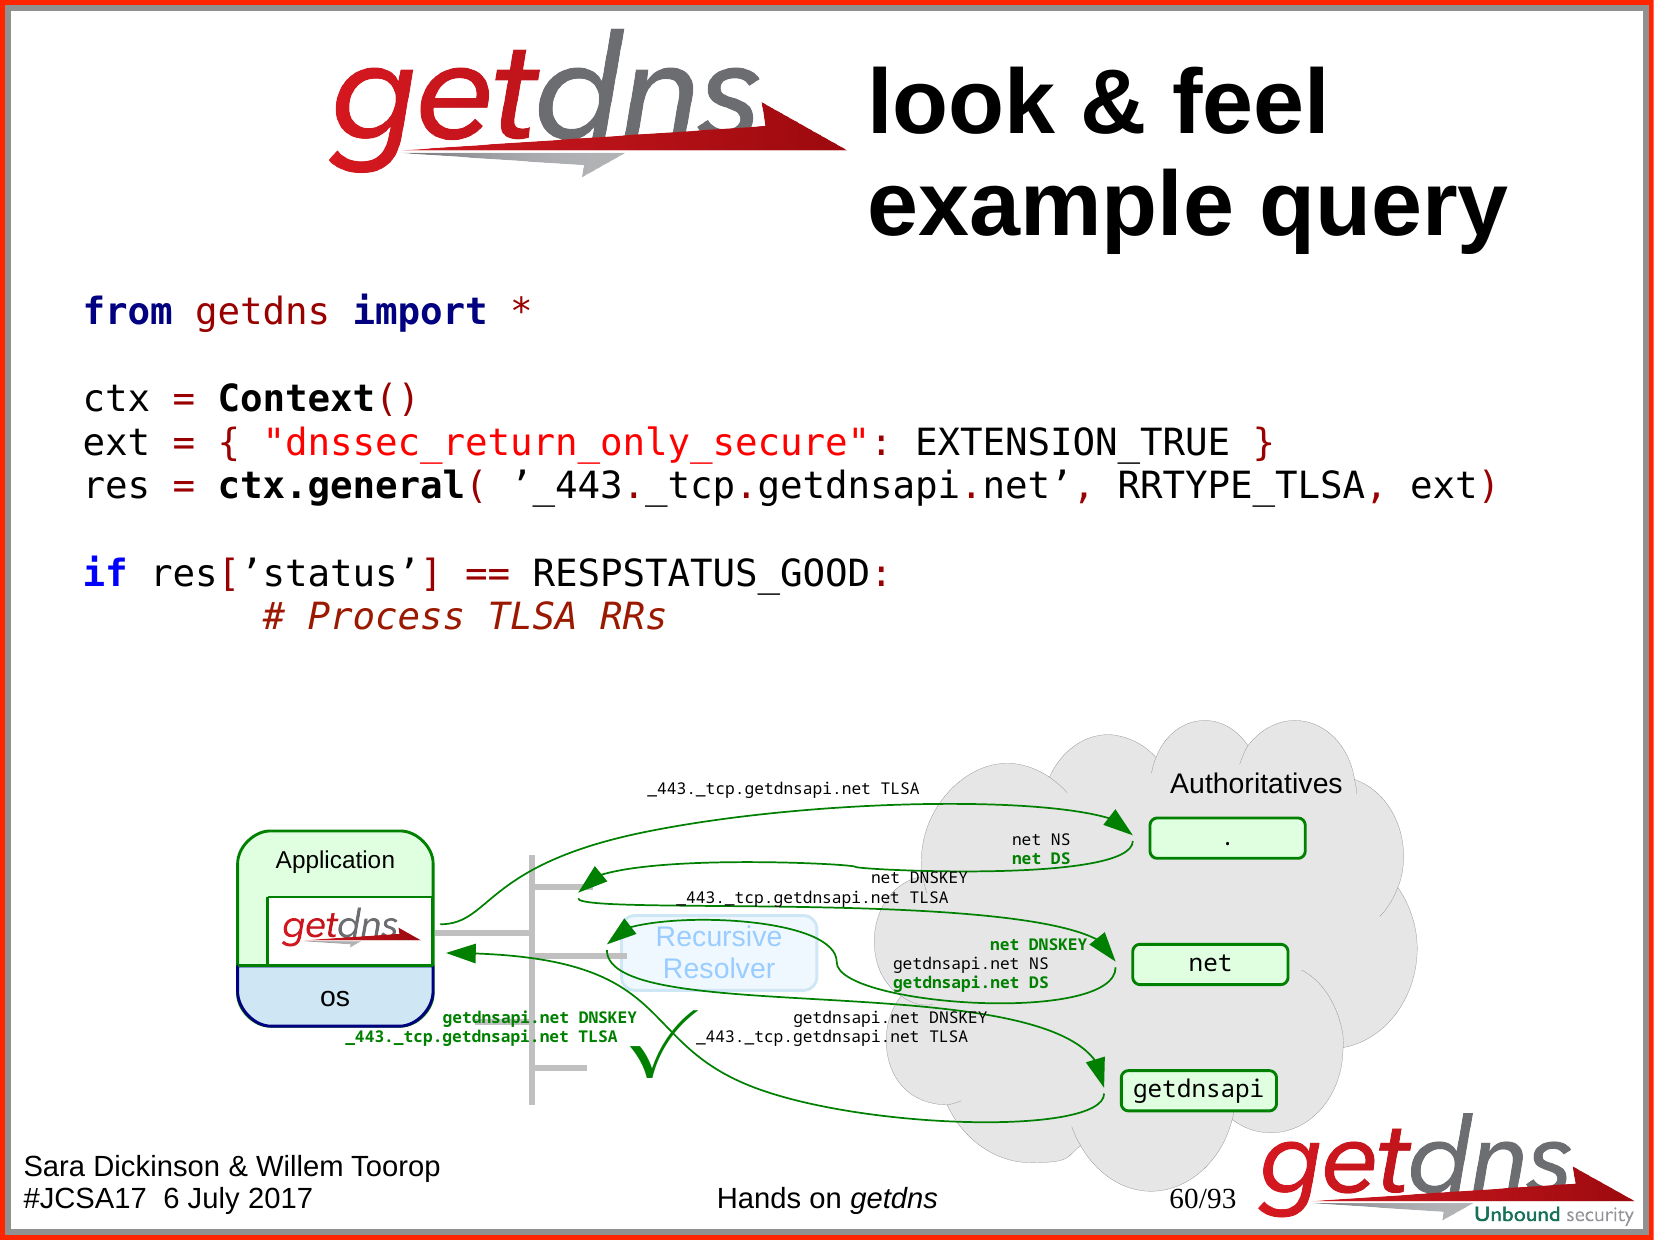

look & feel
							 example query
# from getdns import * ctx = Context() ext = { "dnssec_return_only_secure": EXTENSION_TRUE } res = ctx.general( ’_443._tcp.getdnsapi.net’, RRTYPE_TLSA, ext) if res[’status’] == RESPSTATUS_GOOD: # Process TLSA RRs
60